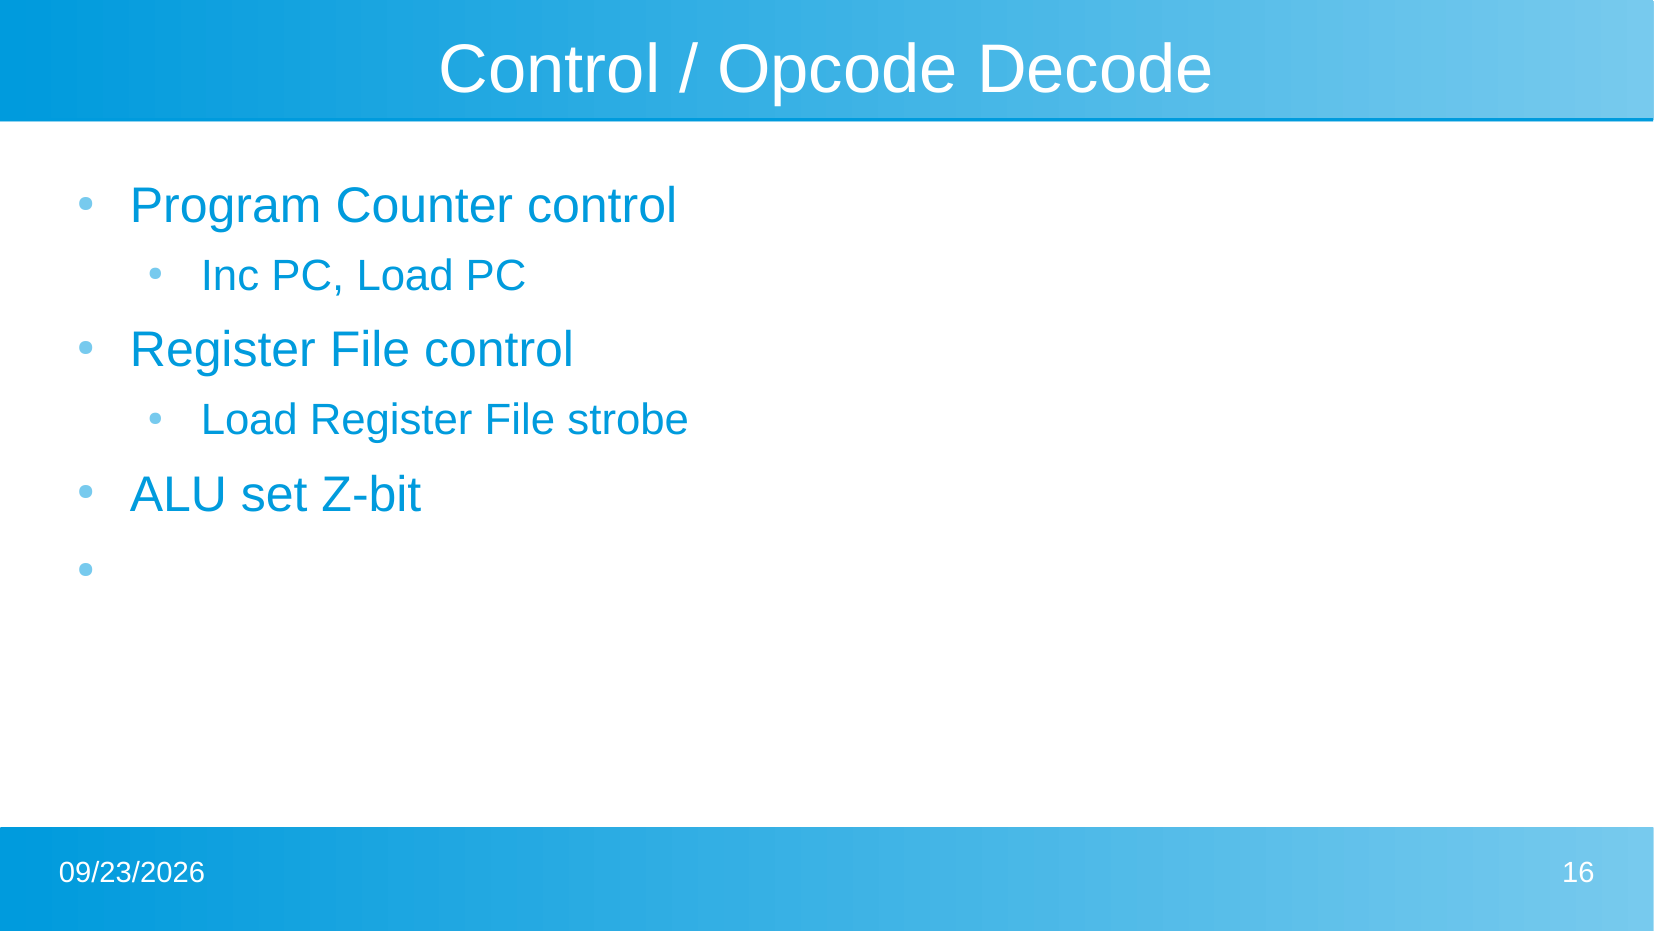

# Control / Opcode Decode
Program Counter control
Inc PC, Load PC
Register File control
Load Register File strobe
ALU set Z-bit
16